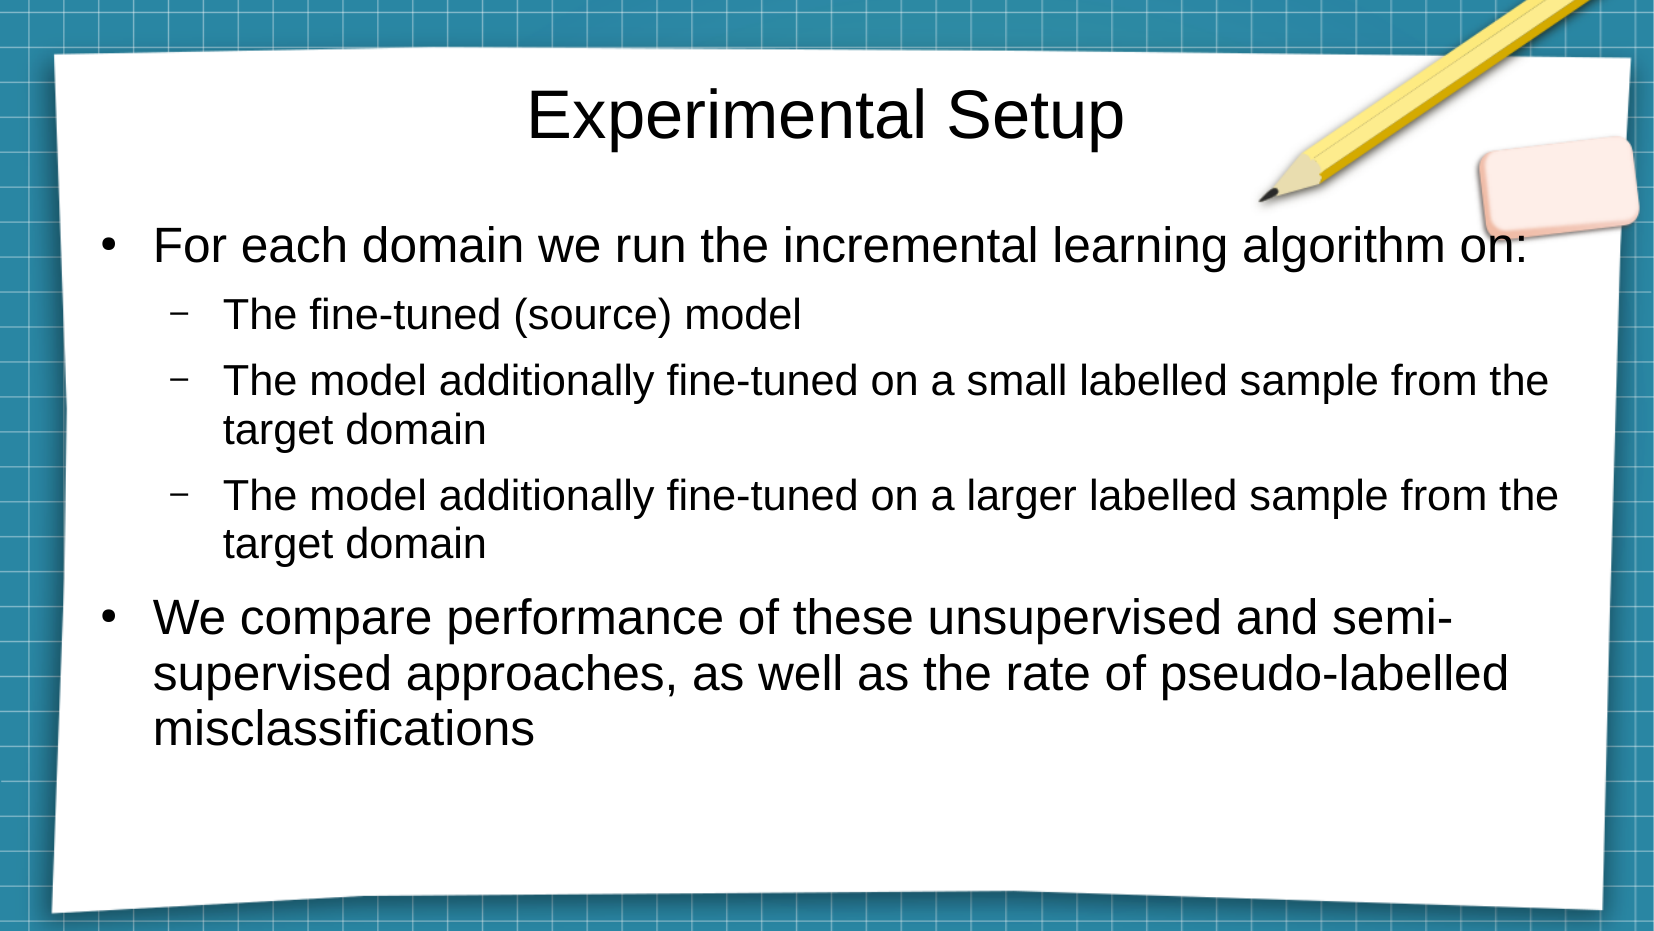

# Experimental Setup
For each domain we run the incremental learning algorithm on:
The fine-tuned (source) model
The model additionally fine-tuned on a small labelled sample from the target domain
The model additionally fine-tuned on a larger labelled sample from the target domain
We compare performance of these unsupervised and semi-supervised approaches, as well as the rate of pseudo-labelled misclassifications